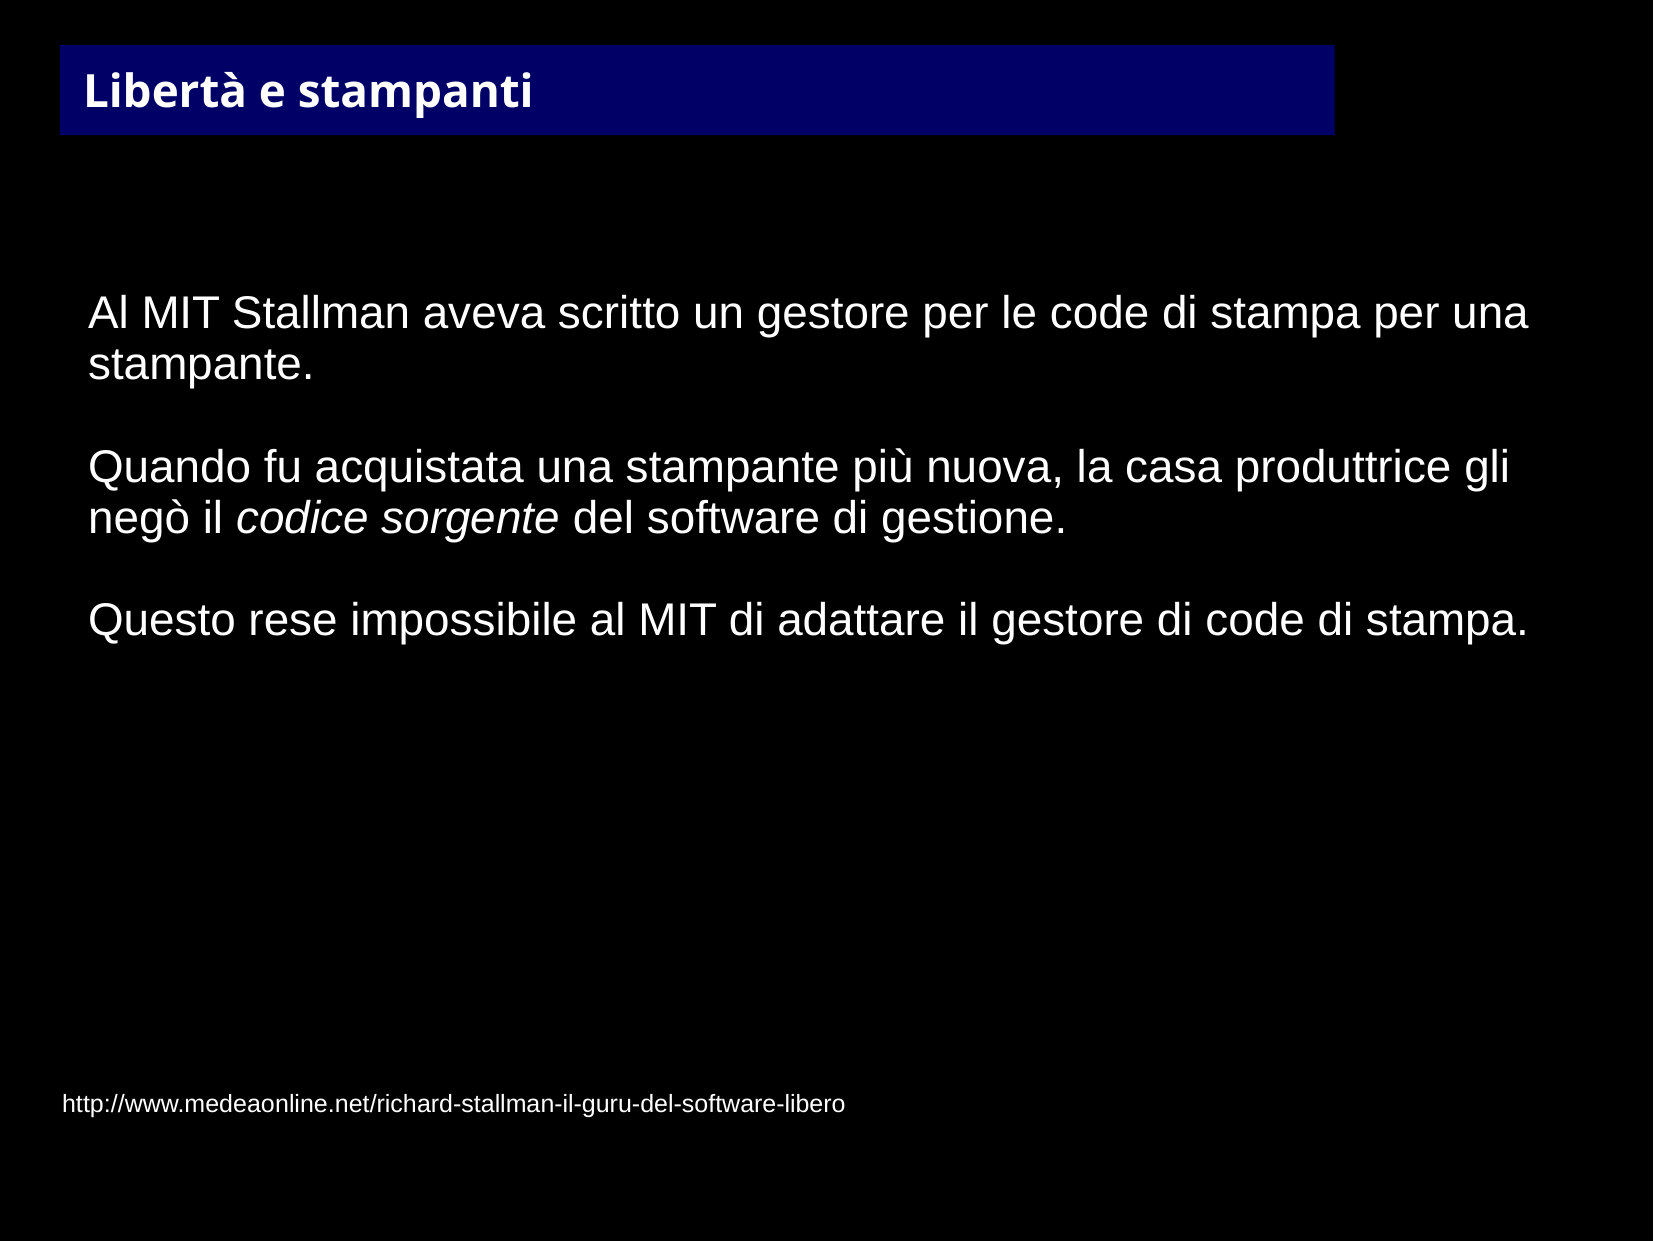

# Libertà e stampanti
Al MIT Stallman aveva scritto un gestore per le code di stampa per una
stampante.
Quando fu acquistata una stampante più nuova, la casa produttrice gli
negò il codice sorgente del software di gestione.
Questo rese impossibile al MIT di adattare il gestore di code di stampa.
http://www.medeaonline.net/richard-stallman-il-guru-del-software-libero